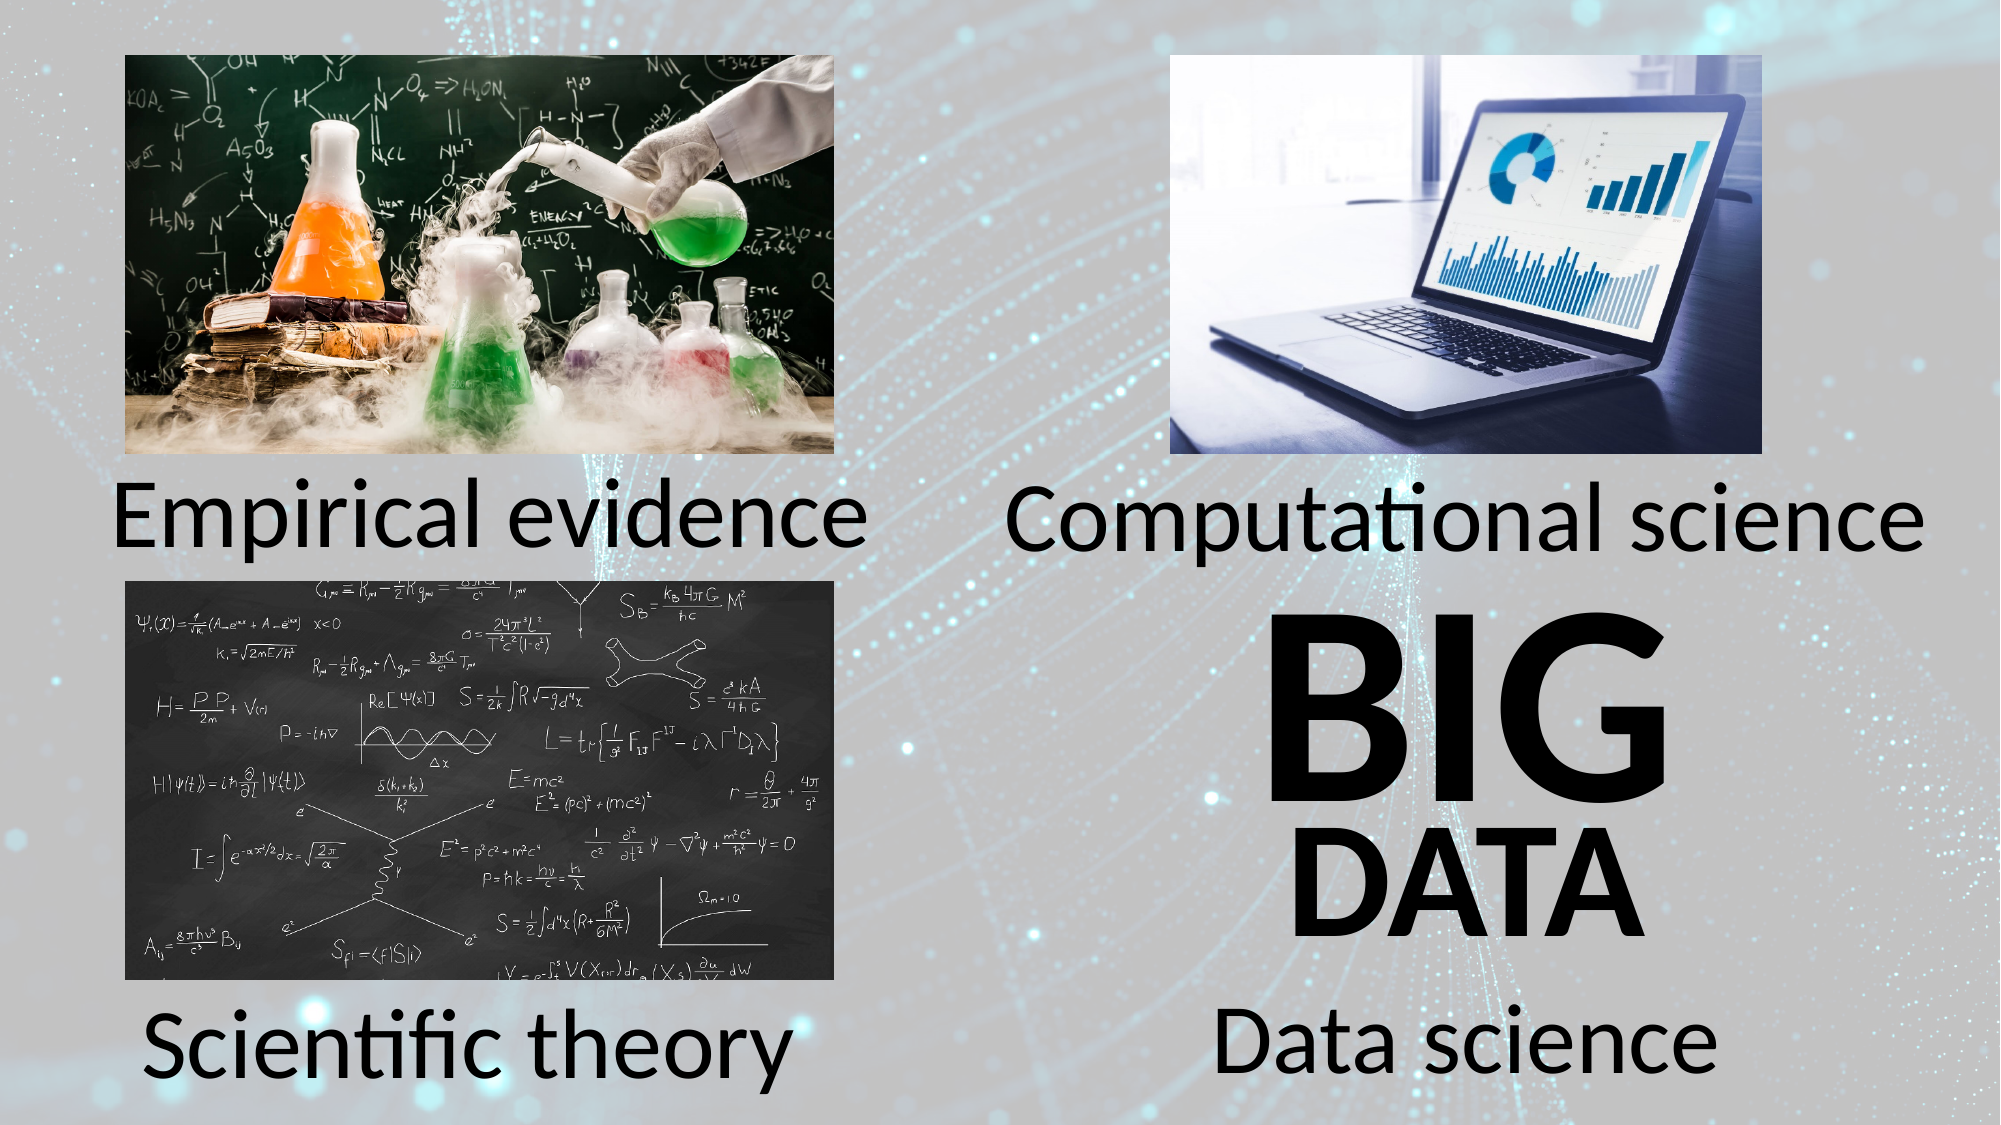

Empirical evidence
Computational science
BIG
DATA
Data science
Scientific theory